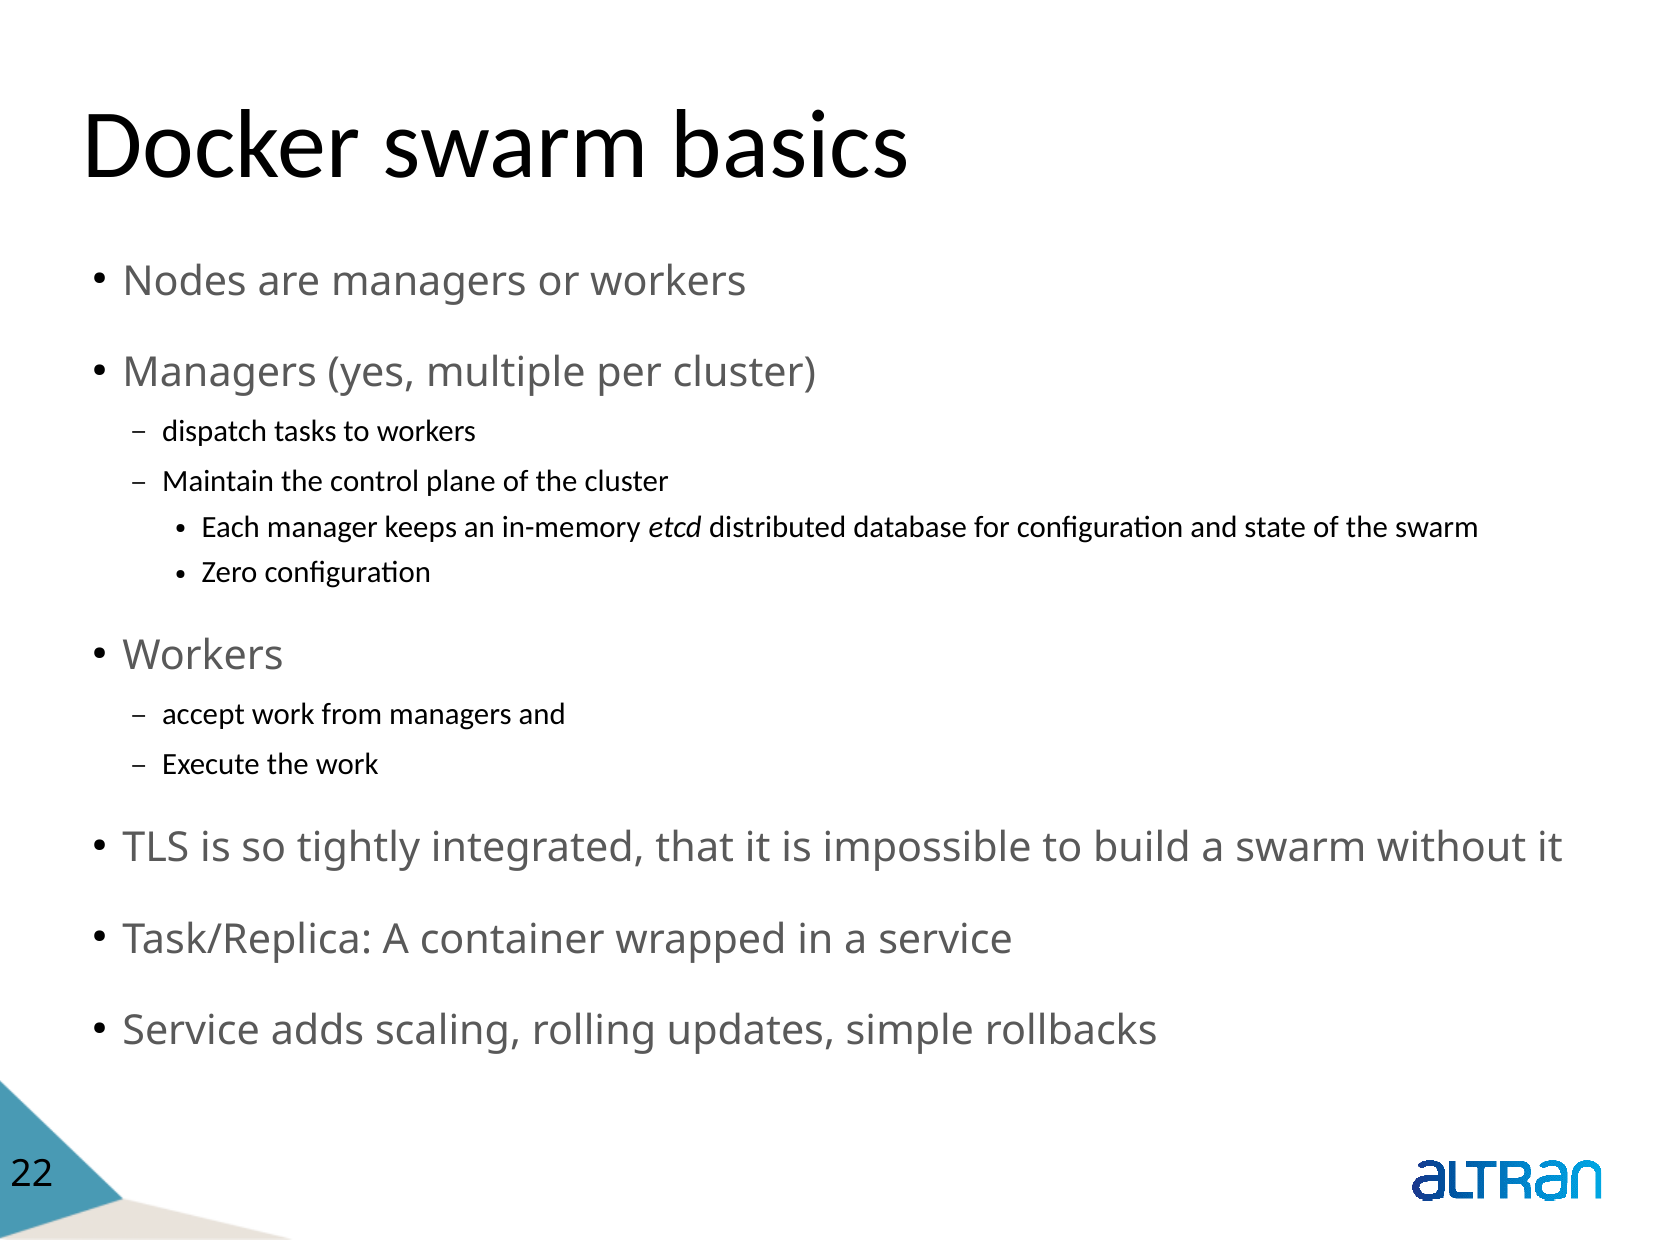

# Docker swarm basics
Nodes are managers or workers
Managers (yes, multiple per cluster)
dispatch tasks to workers
Maintain the control plane of the cluster
Each manager keeps an in-memory etcd distributed database for configuration and state of the swarm
Zero configuration
Workers
accept work from managers and
Execute the work
TLS is so tightly integrated, that it is impossible to build a swarm without it
Task/Replica: A container wrapped in a service
Service adds scaling, rolling updates, simple rollbacks
22